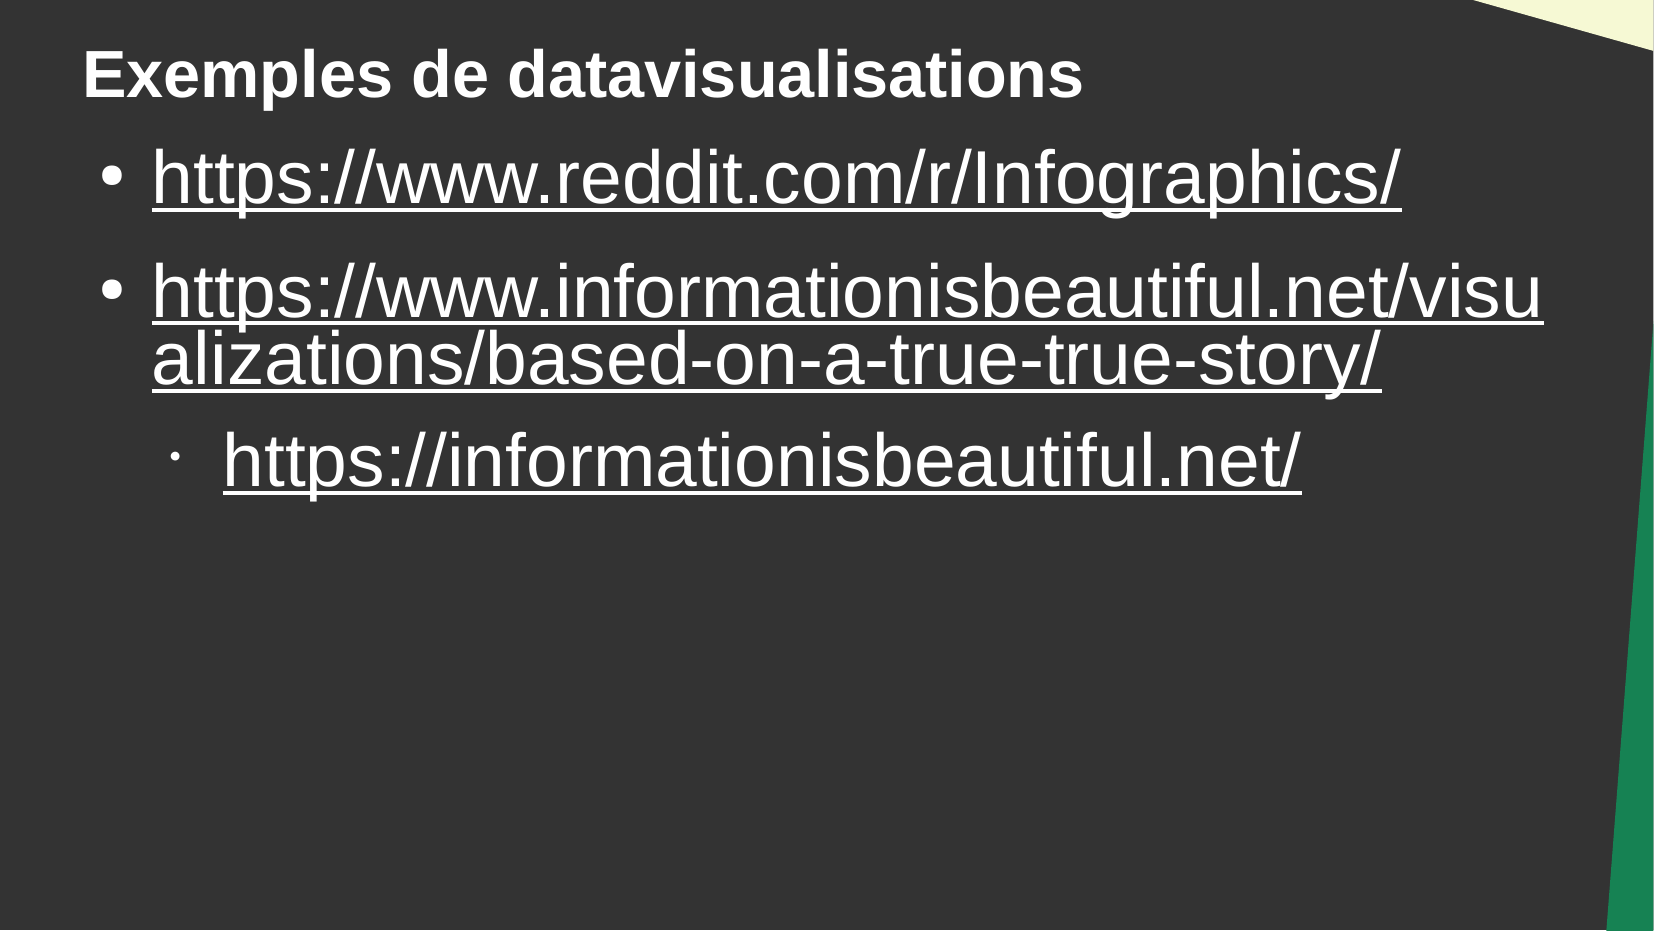

# Exemples de datavisualisations
https://www.reddit.com/r/Infographics/
https://www.informationisbeautiful.net/visualizations/based-on-a-true-true-story/
https://informationisbeautiful.net/